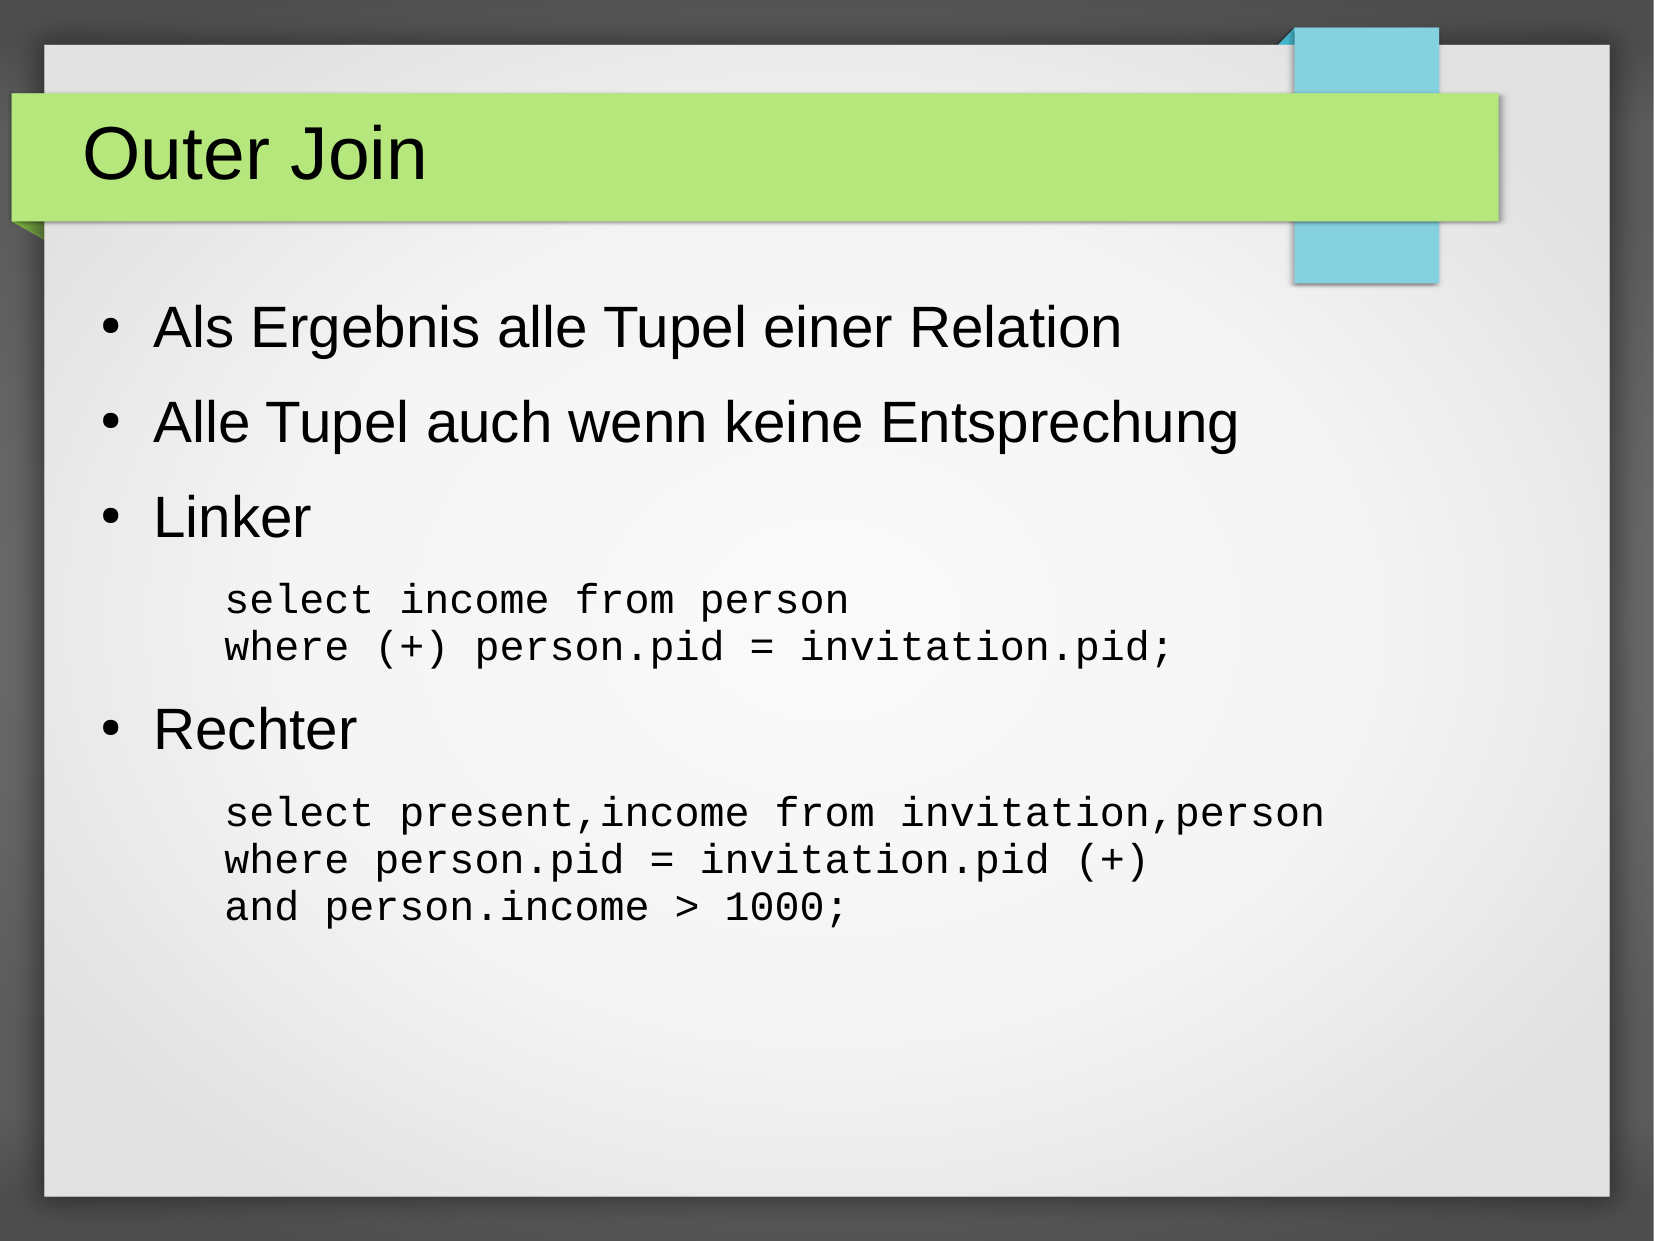

# Outer Join
Als Ergebnis alle Tupel einer Relation
Alle Tupel auch wenn keine Entsprechung
Linker
select income from person
where (+) person.pid = invitation.pid;
Rechter
select present,income from invitation,person
where person.pid = invitation.pid (+)
and person.income > 1000;